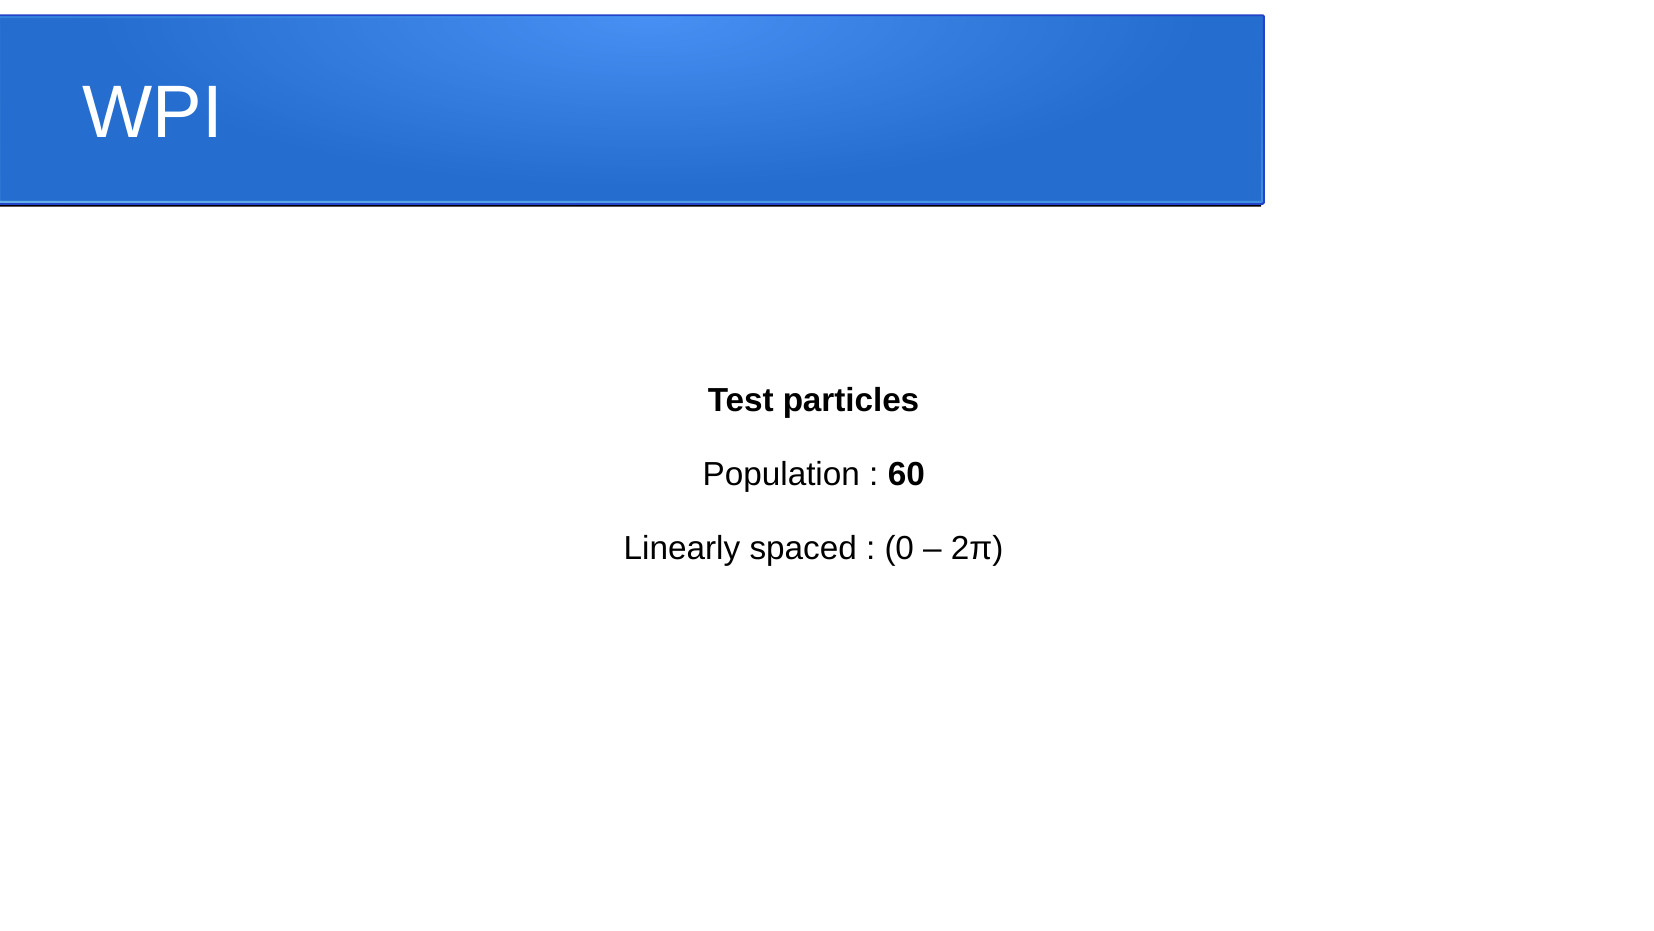

# WPI
Test particles
Population : 60
Linearly spaced : (0 – 2π)